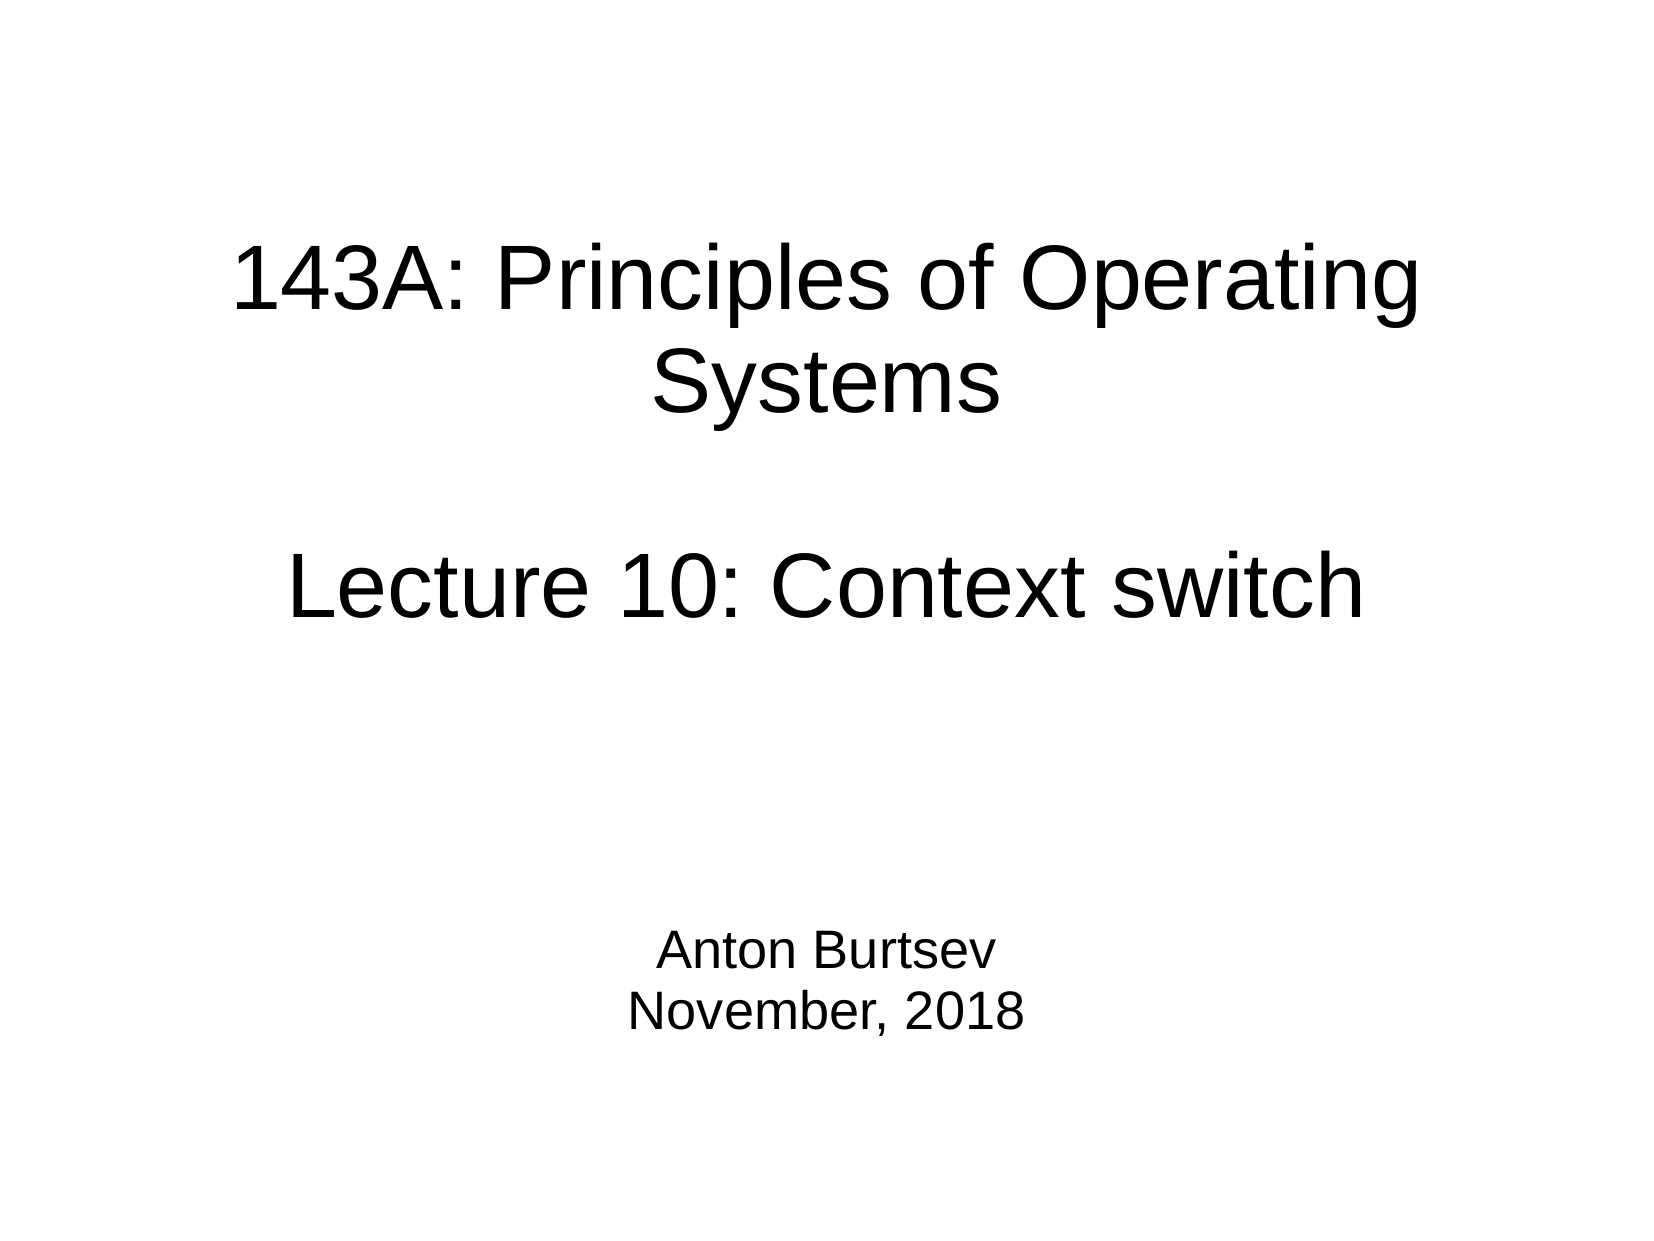

# 143A: Principles of Operating Systems Lecture 10: Context switch
Anton Burtsev
November, 2018